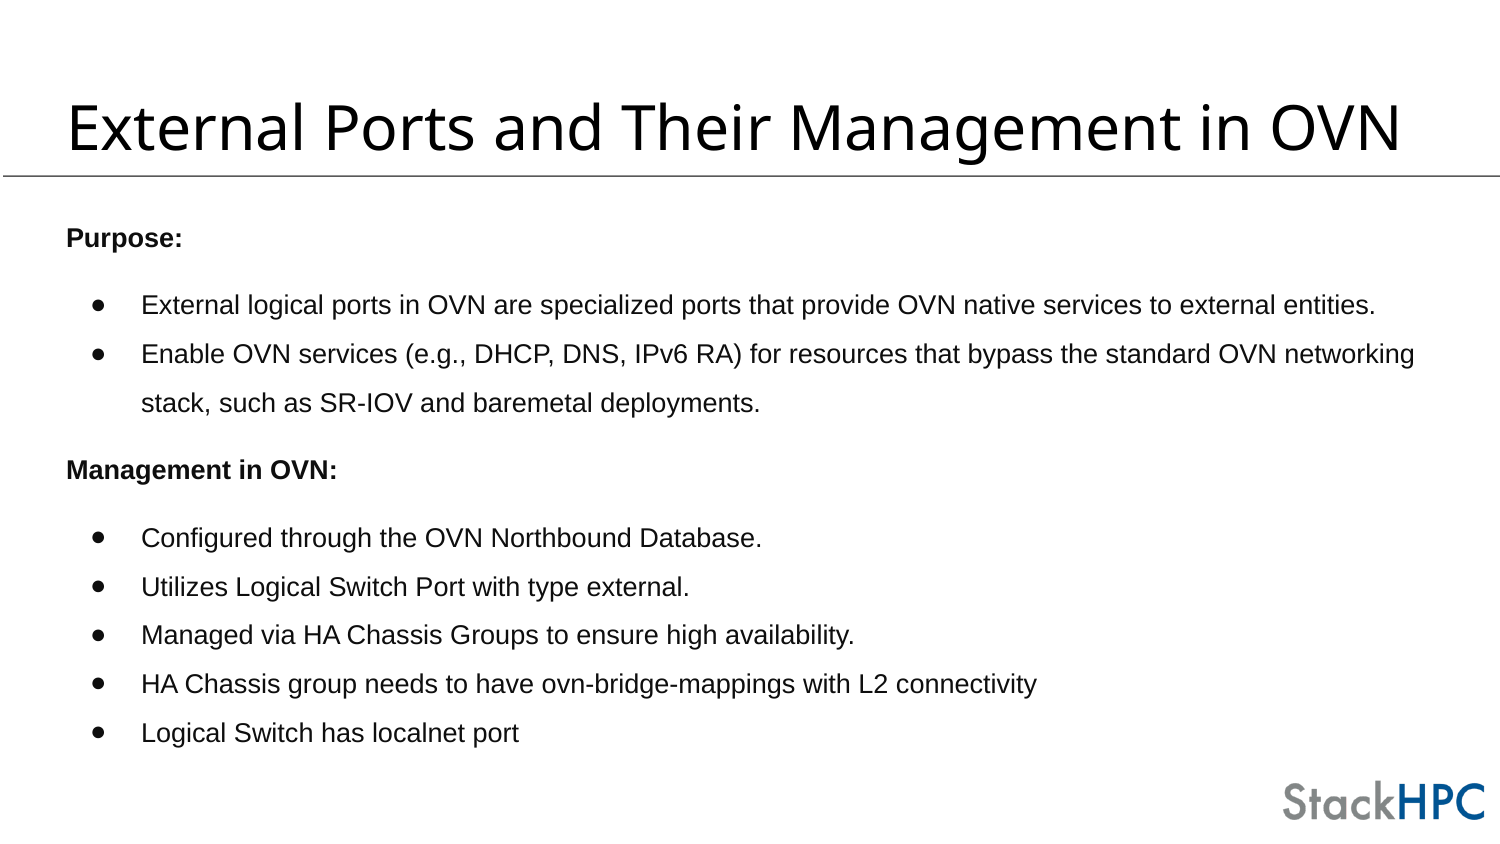

# External Ports and Their Management in OVN
Purpose:
External logical ports in OVN are specialized ports that provide OVN native services to external entities.
Enable OVN services (e.g., DHCP, DNS, IPv6 RA) for resources that bypass the standard OVN networking stack, such as SR-IOV and baremetal deployments.
Management in OVN:
Configured through the OVN Northbound Database.
Utilizes Logical Switch Port with type external.
Managed via HA Chassis Groups to ensure high availability.
HA Chassis group needs to have ovn-bridge-mappings with L2 connectivity
Logical Switch has localnet port